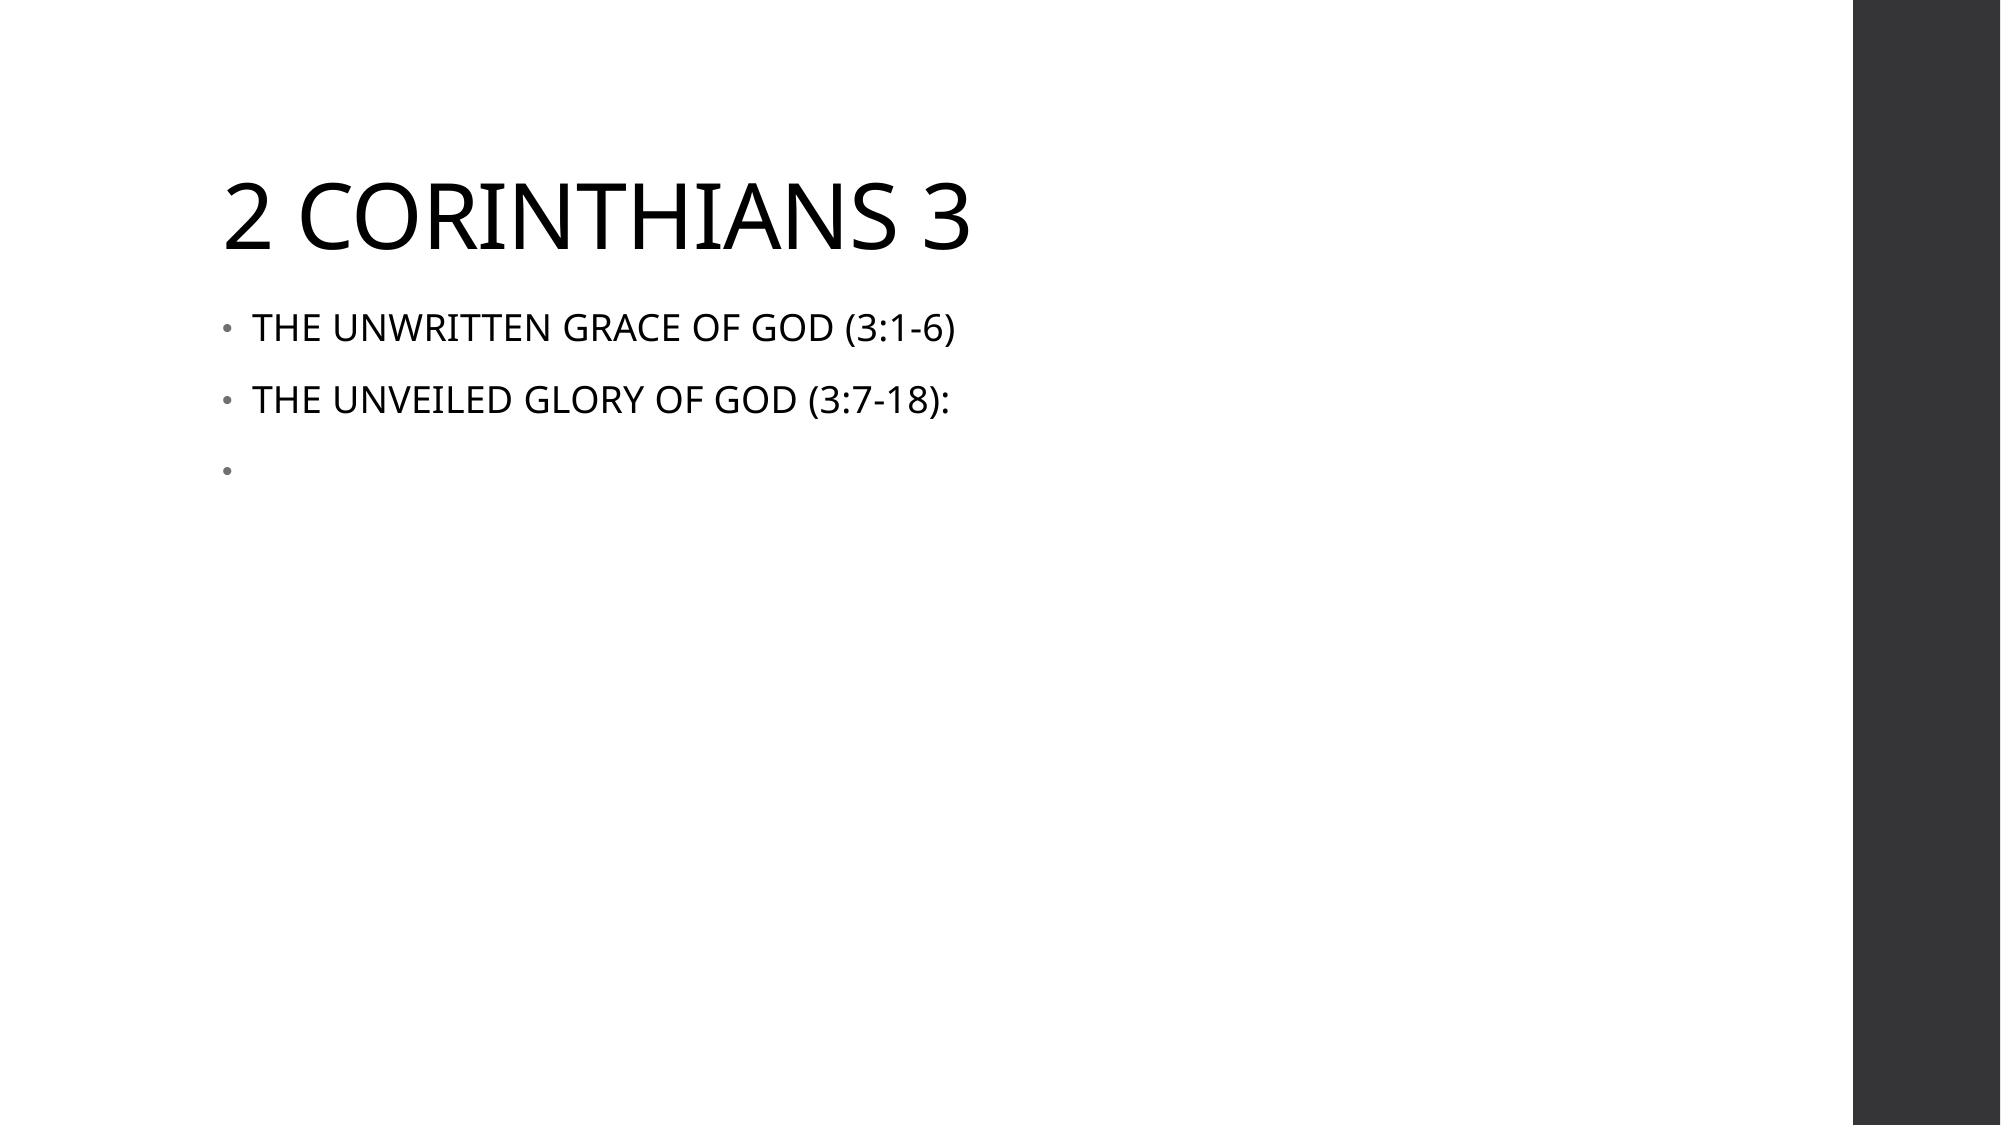

# 2 CORINTHIANS 3
THE UNWRITTEN GRACE OF GOD (3:1-6)
THE UNVEILED GLORY OF GOD (3:7-18):